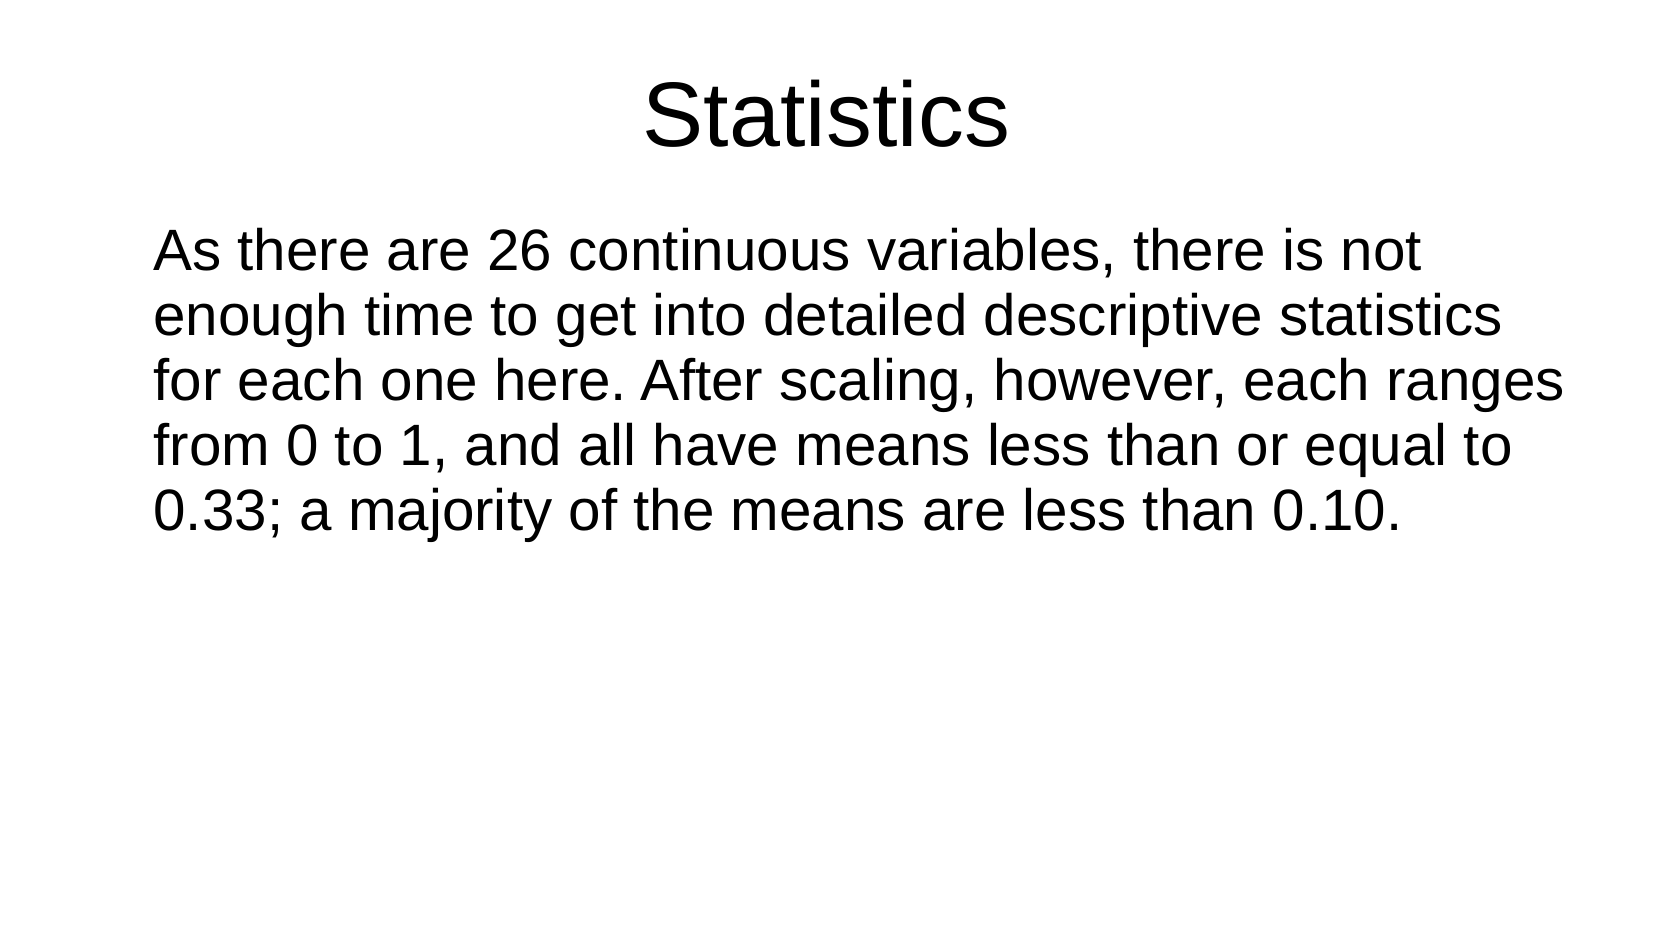

# Statistics
As there are 26 continuous variables, there is not enough time to get into detailed descriptive statistics for each one here. After scaling, however, each ranges from 0 to 1, and all have means less than or equal to 0.33; a majority of the means are less than 0.10.